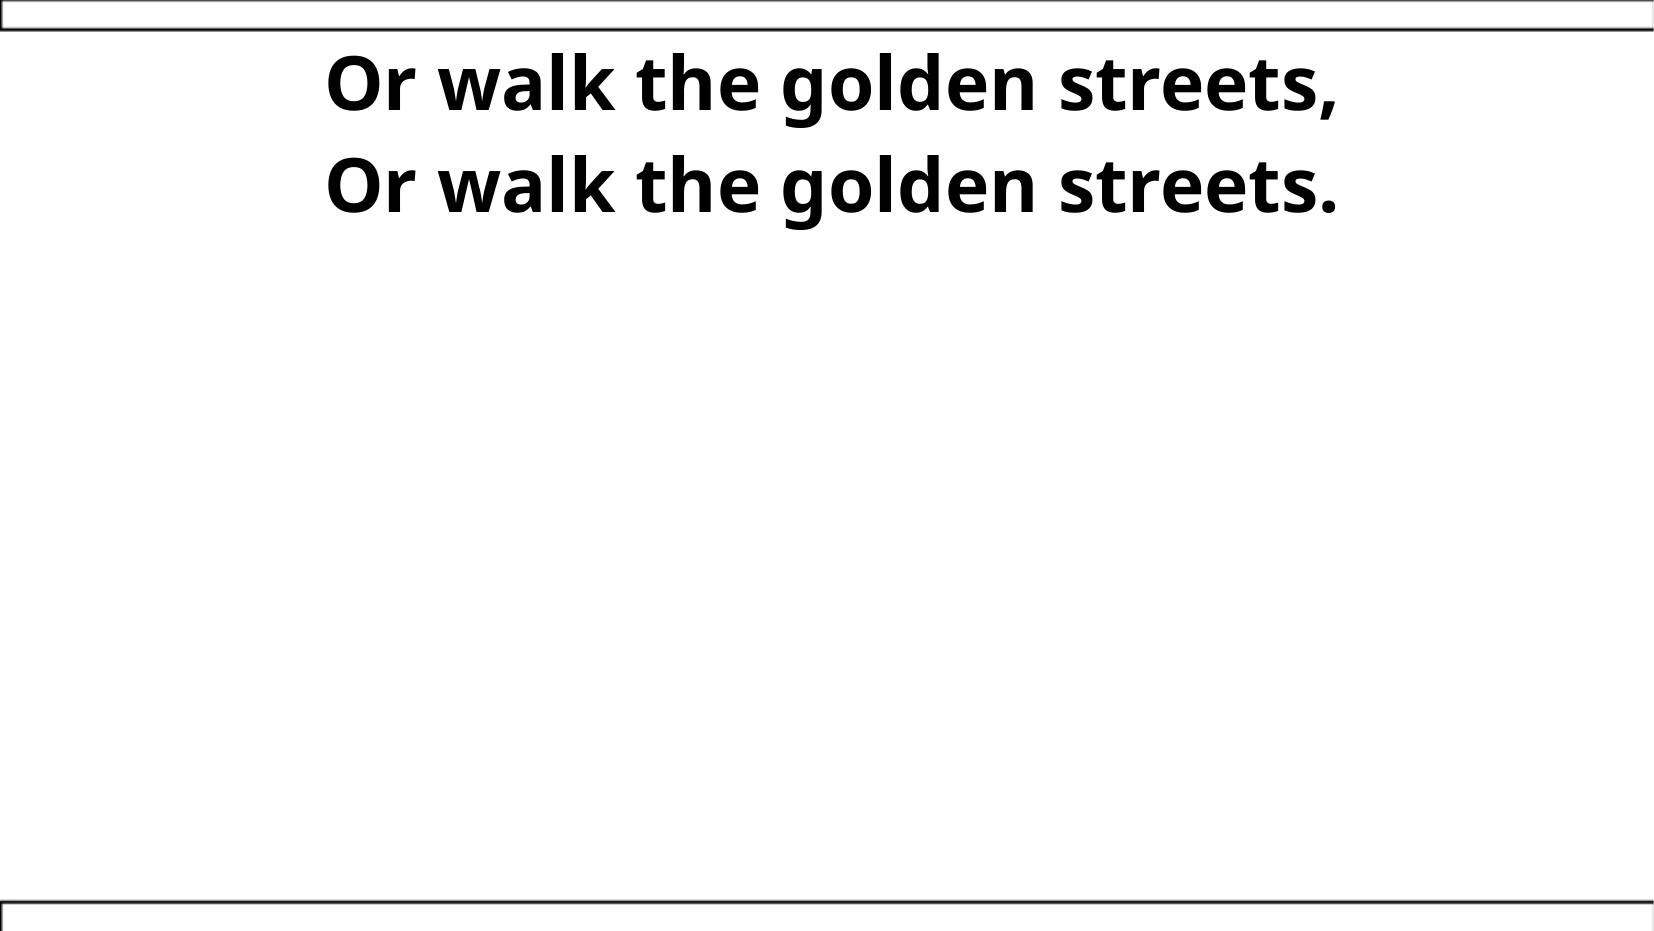

# Or walk the golden streets, Or walk the golden streets.